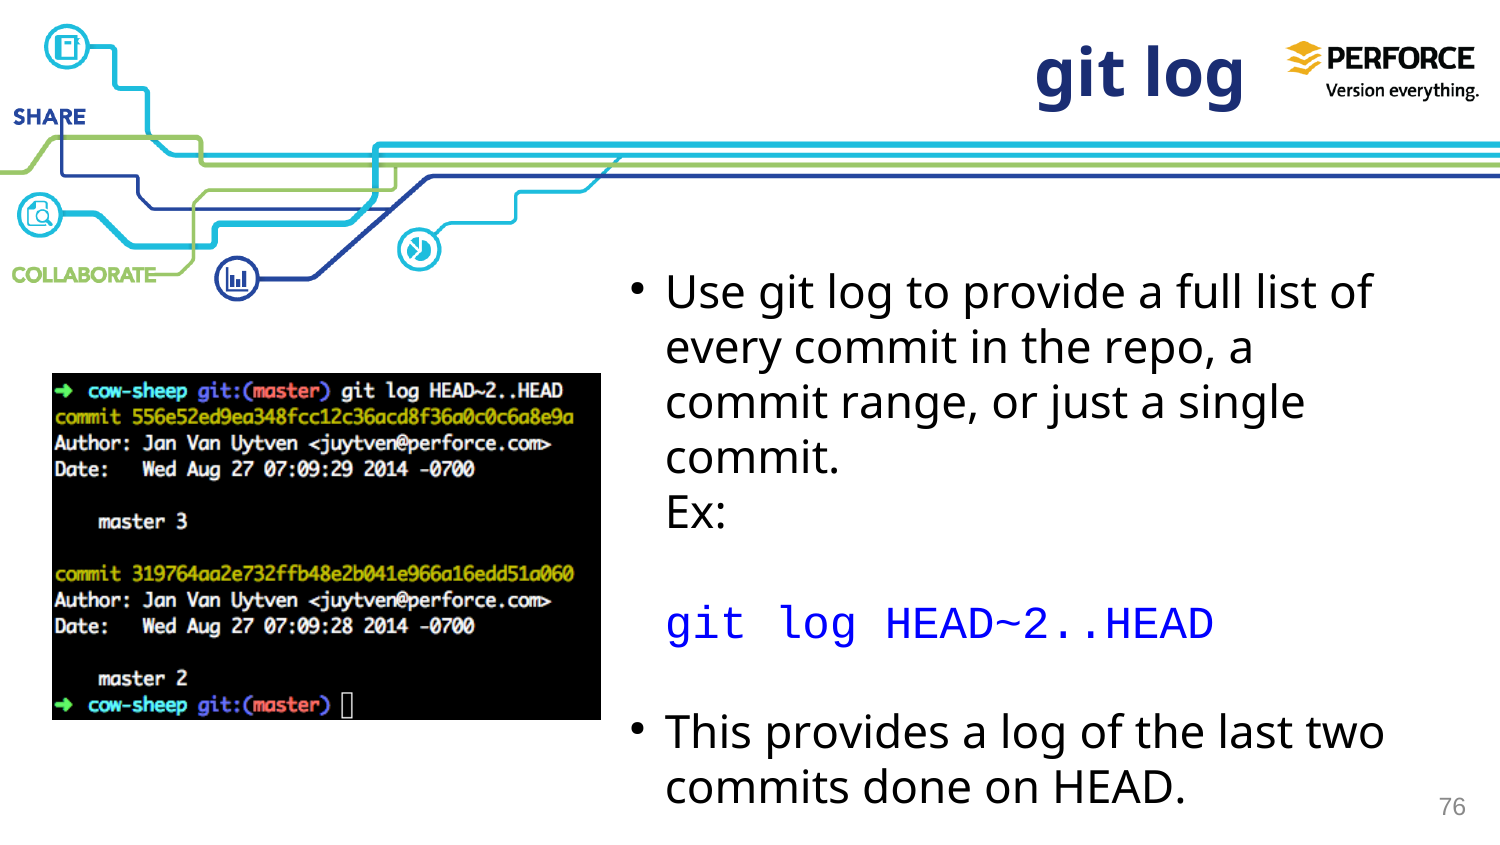

# git log
Use git log to provide a full list of every commit in the repo, a commit range, or just a single commit.
Ex:
git log HEAD~2..HEAD
This provides a log of the last two commits done on HEAD.